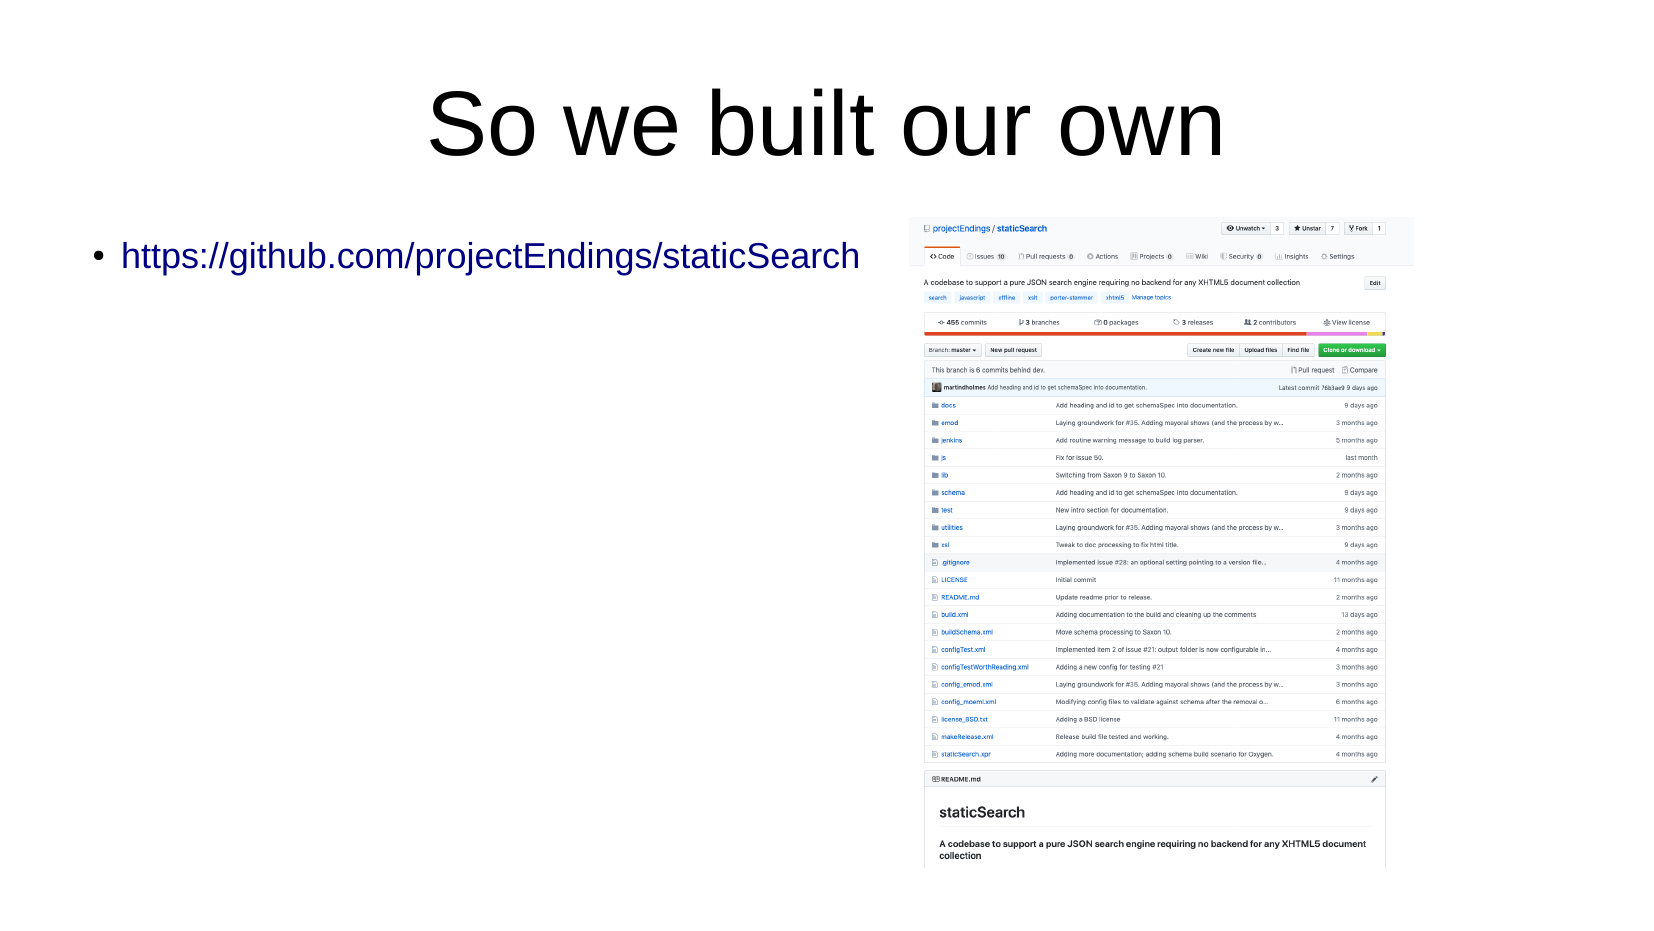

# So we built our own
https://github.com/projectEndings/staticSearch